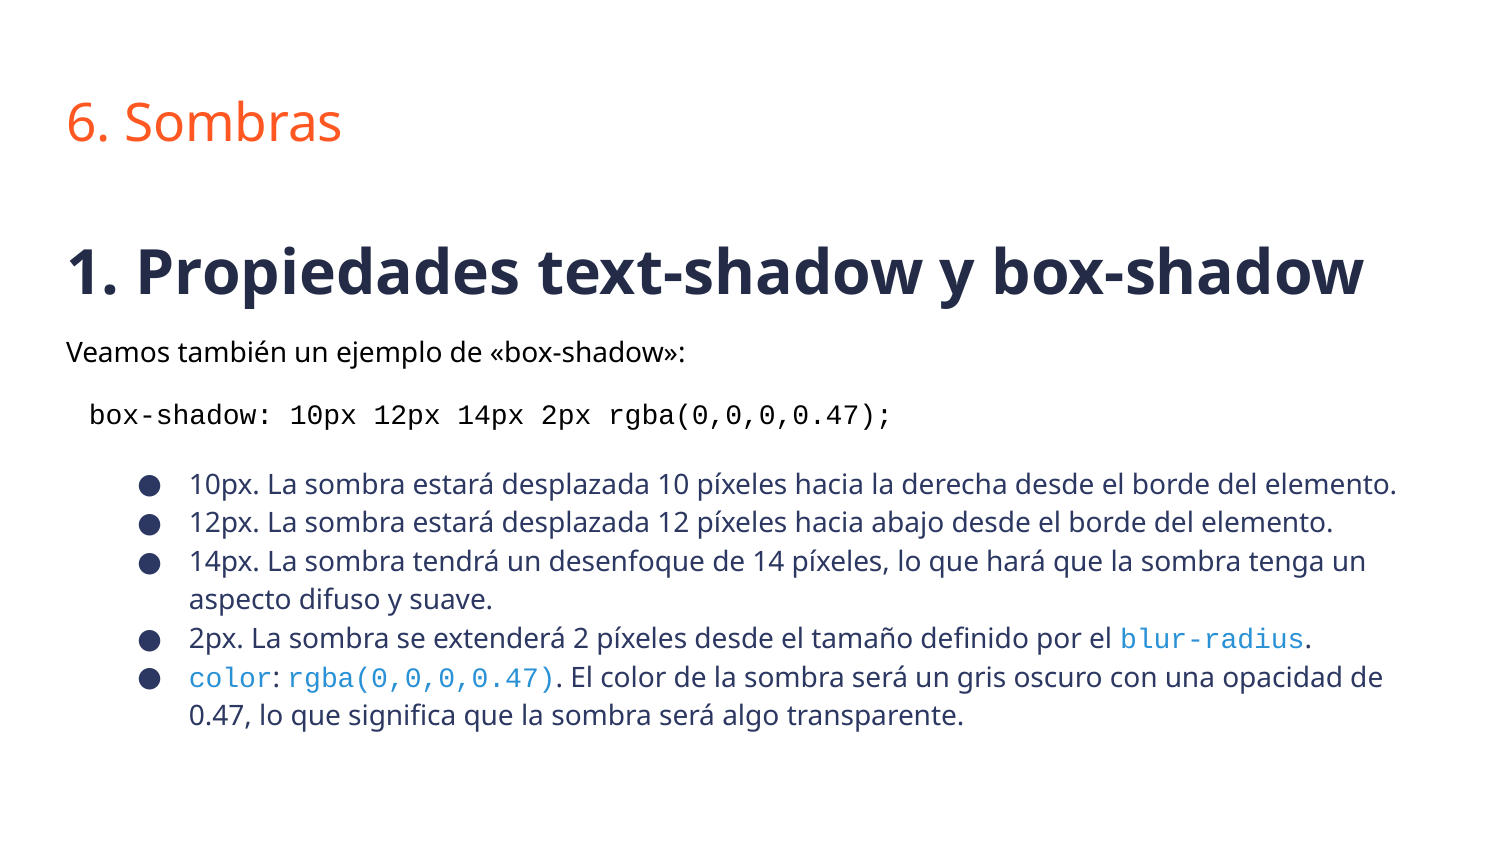

# 6. Sombras
1. Propiedades text-shadow y box-shadow
Veamos también un ejemplo de «box-shadow»:
box-shadow: 10px 12px 14px 2px rgba(0,0,0,0.47);
10px. La sombra estará desplazada 10 píxeles hacia la derecha desde el borde del elemento.
12px. La sombra estará desplazada 12 píxeles hacia abajo desde el borde del elemento.
14px. La sombra tendrá un desenfoque de 14 píxeles, lo que hará que la sombra tenga un aspecto difuso y suave.
2px. La sombra se extenderá 2 píxeles desde el tamaño definido por el blur-radius.
color: rgba(0,0,0,0.47). El color de la sombra será un gris oscuro con una opacidad de 0.47, lo que significa que la sombra será algo transparente.